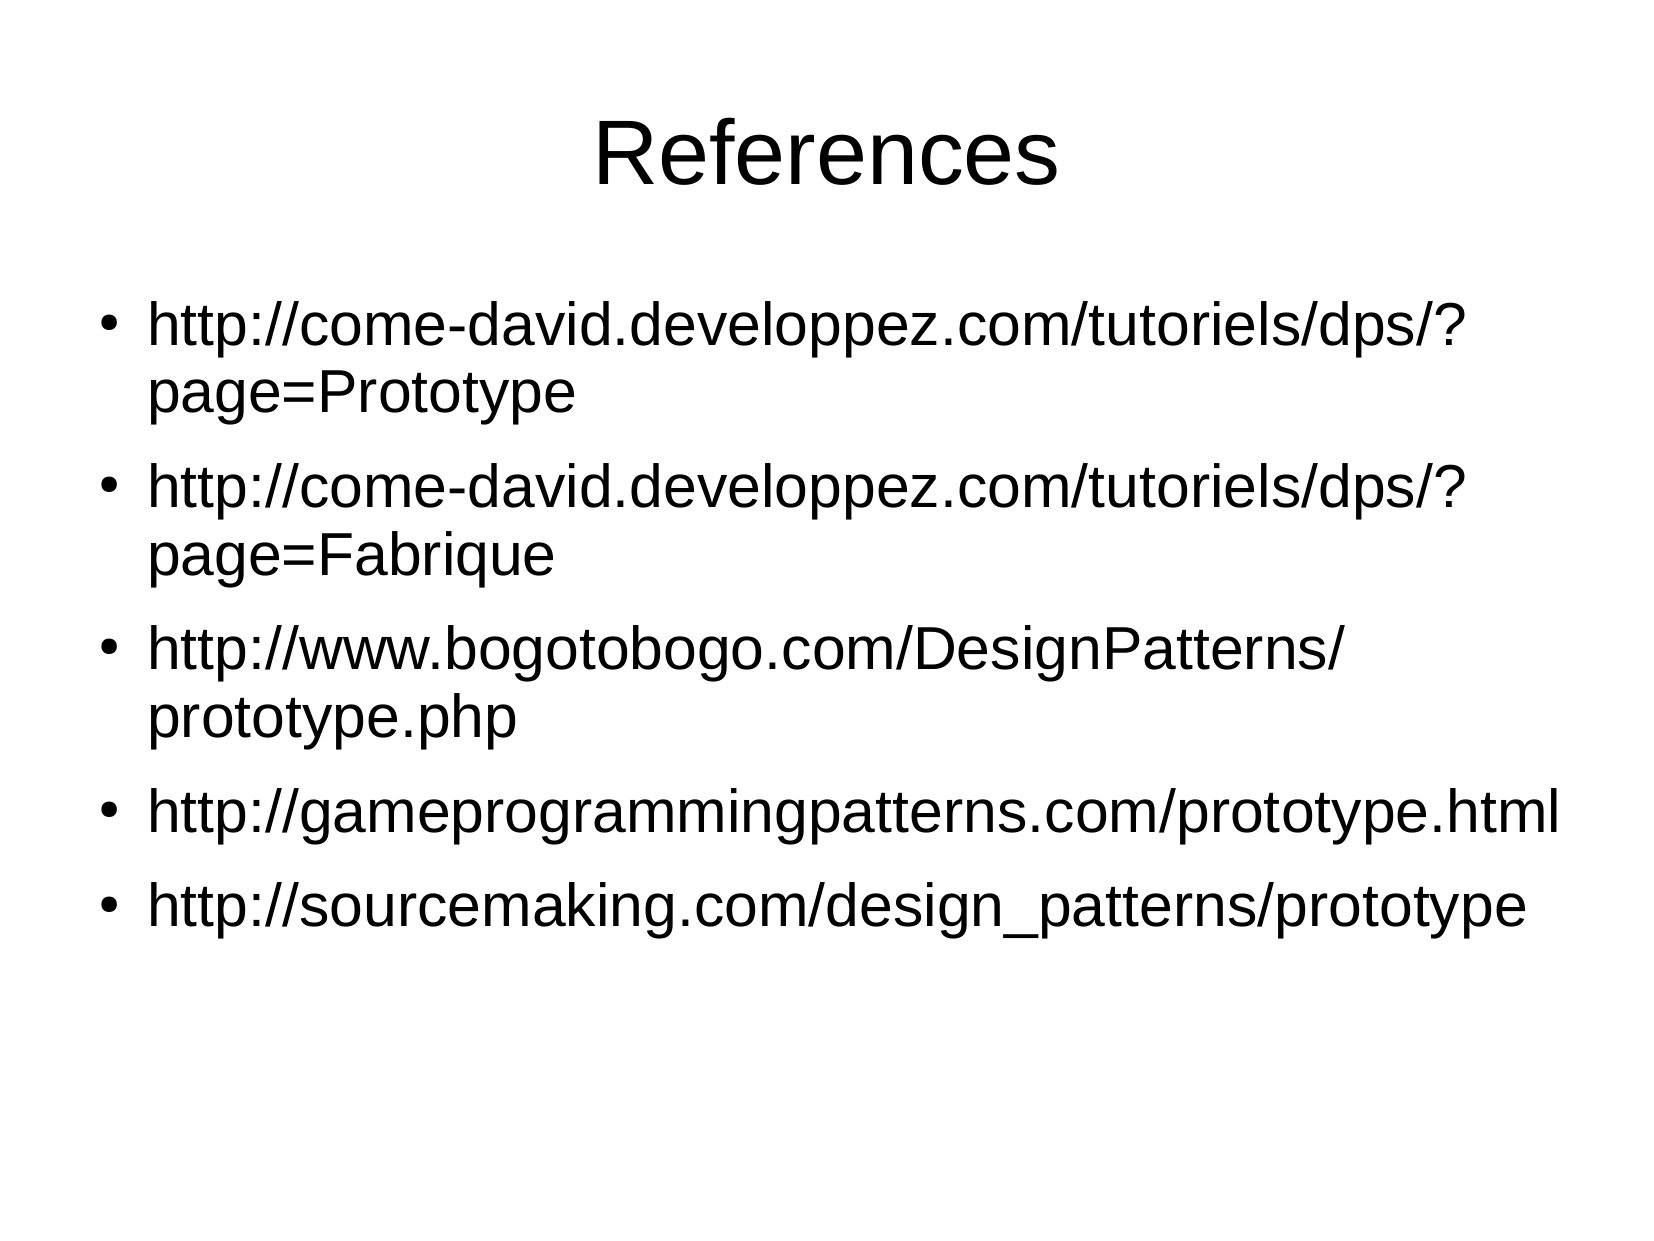

# References
http://come-david.developpez.com/tutoriels/dps/?page=Prototype
http://come-david.developpez.com/tutoriels/dps/?page=Fabrique
http://www.bogotobogo.com/DesignPatterns/prototype.php
http://gameprogrammingpatterns.com/prototype.html
http://sourcemaking.com/design_patterns/prototype